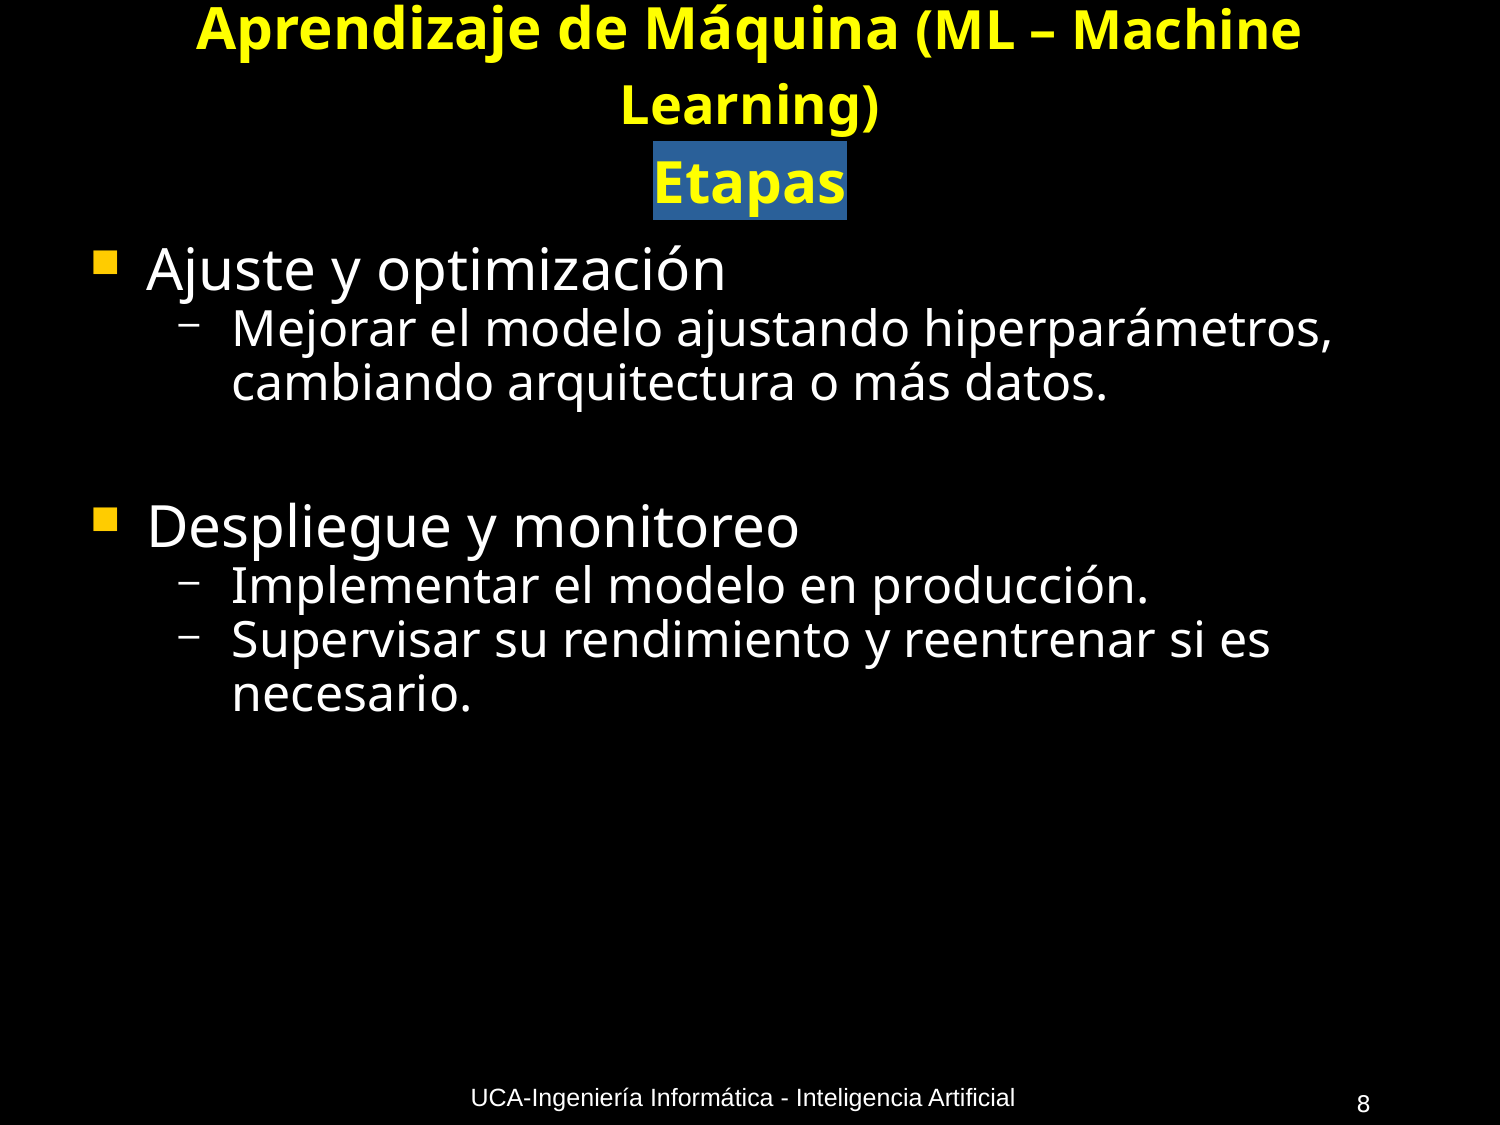

# Aprendizaje de Máquina (ML – Machine Learning) Etapas
Ajuste y optimización
Mejorar el modelo ajustando hiperparámetros, cambiando arquitectura o más datos.
Despliegue y monitoreo
Implementar el modelo en producción.
Supervisar su rendimiento y reentrenar si es necesario.